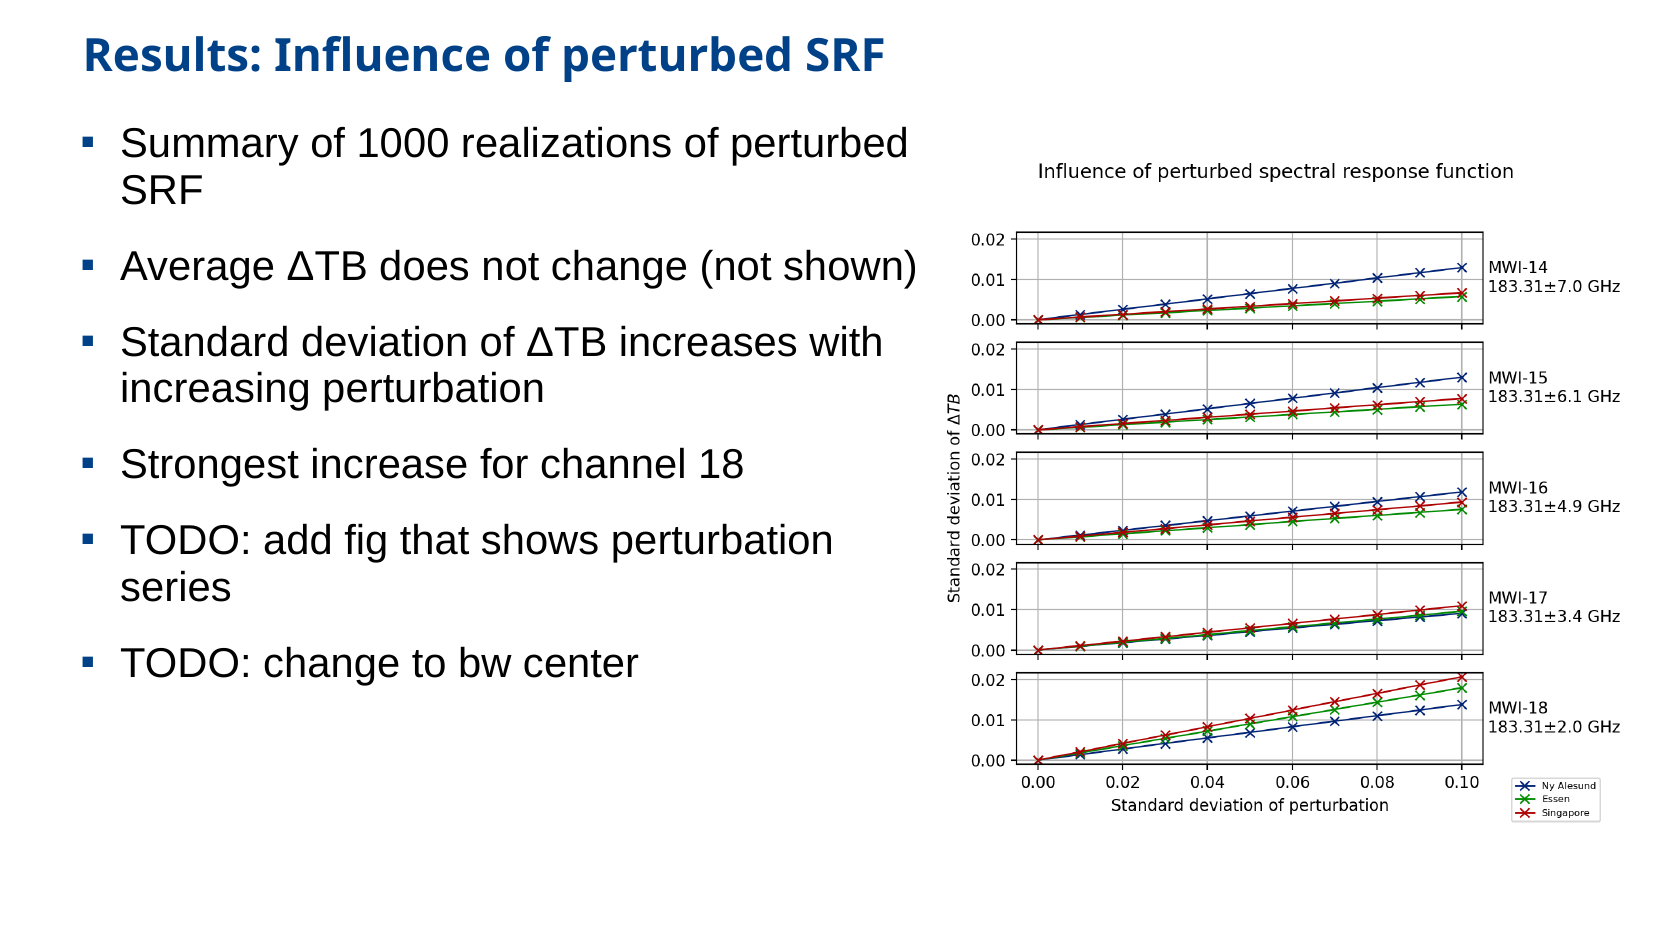

# Results: Influence of perturbed SRF
Summary of 1000 realizations of perturbed SRF
Average ΔTB does not change (not shown)
Standard deviation of ΔTB increases with increasing perturbation
Strongest increase for channel 18
TODO: add fig that shows perturbation series
TODO: change to bw center